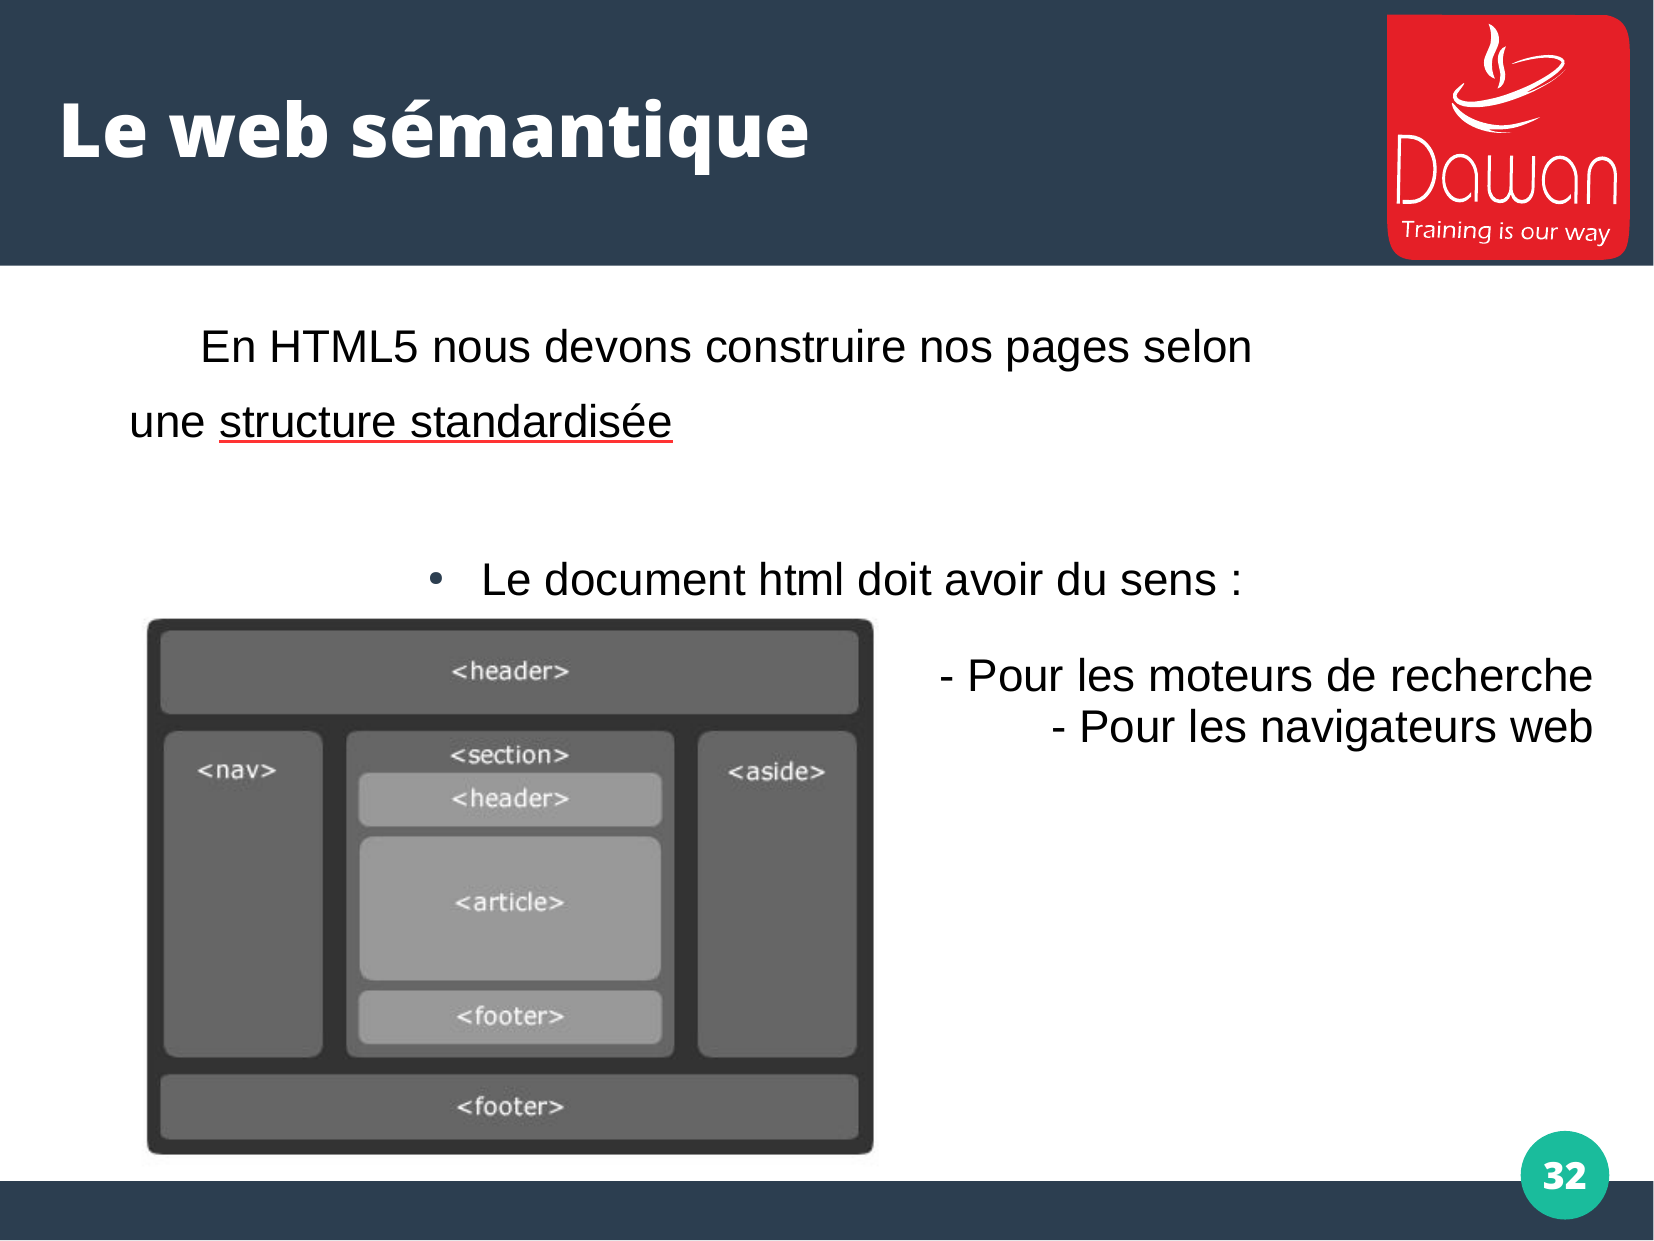

# Le web sémantique
En HTML5 nous devons construire nos pages selon
une structure standardisée
Le document html doit avoir du sens :
- Pour les moteurs de recherche
- Pour les navigateurs web
32